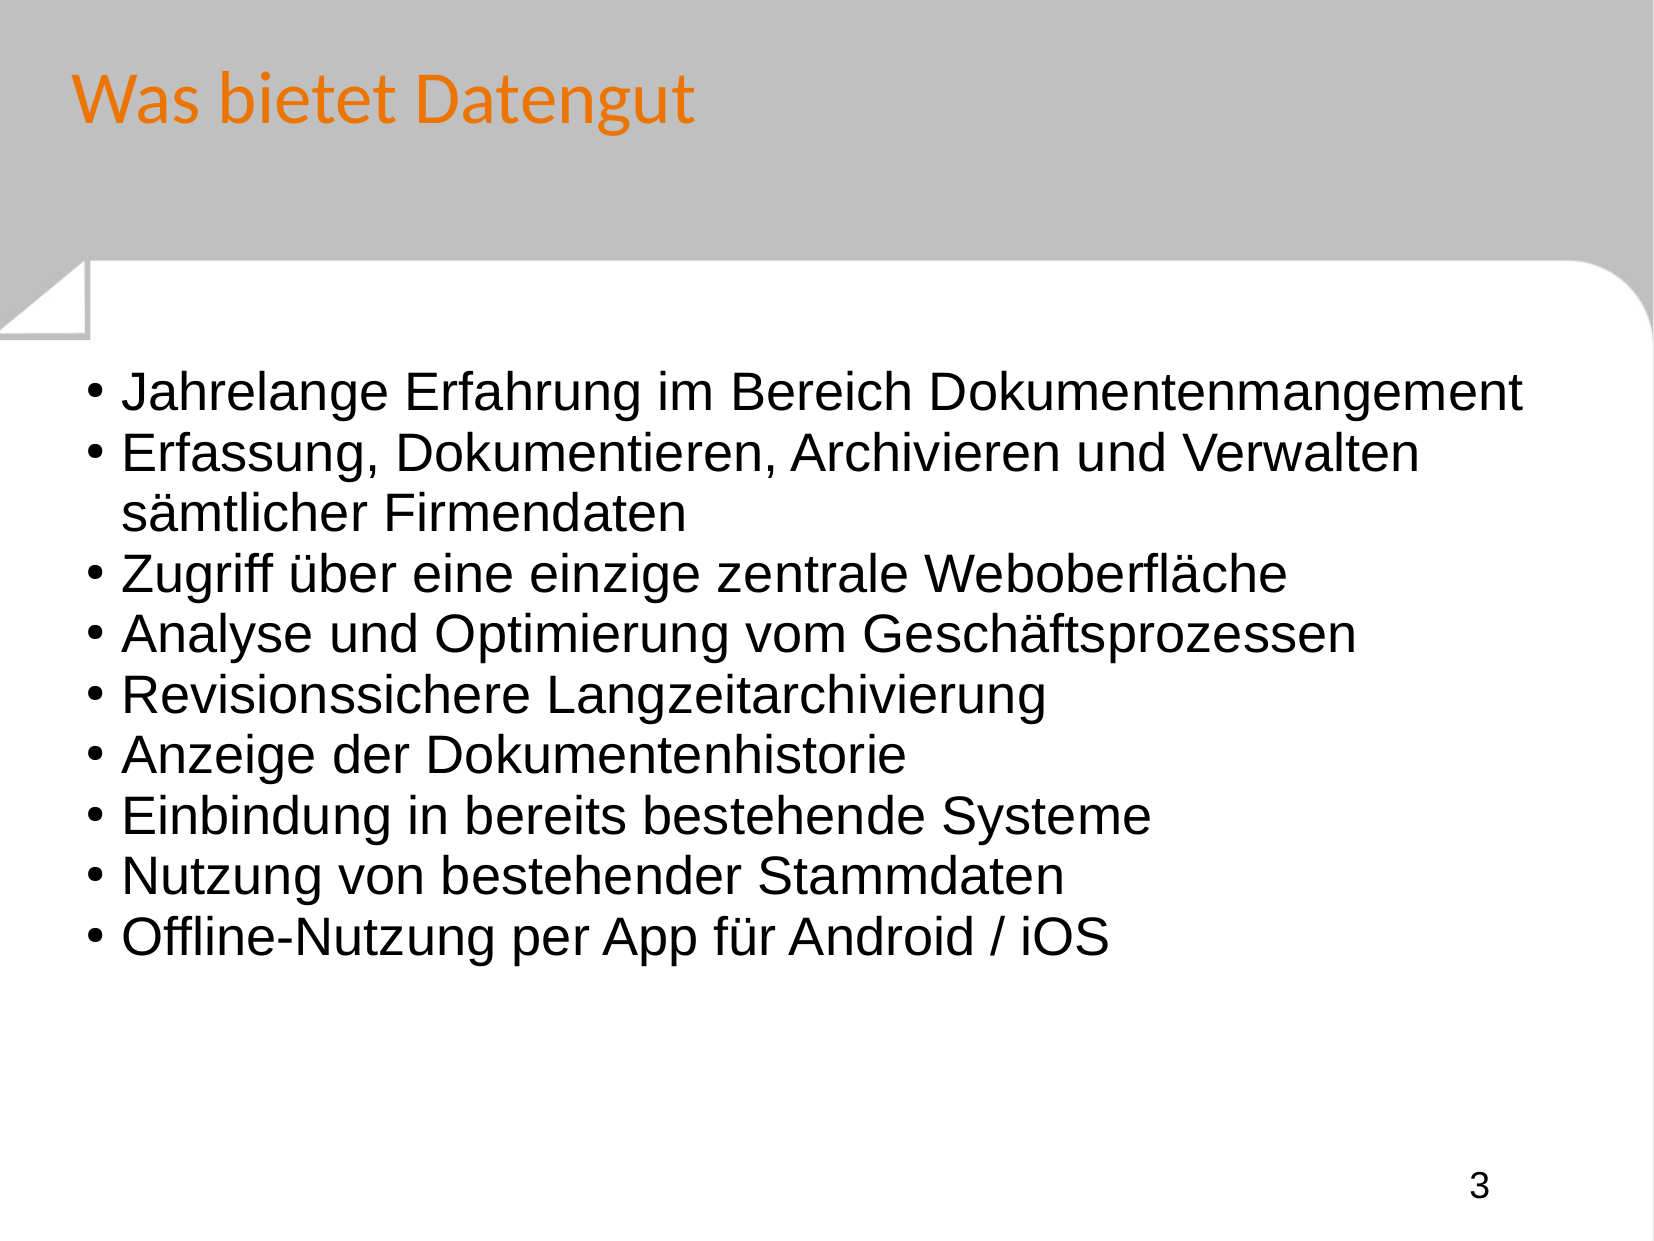

# Was bietet Datengut
Jahrelange Erfahrung im Bereich Dokumentenmangement
Erfassung, Dokumentieren, Archivieren und Verwalten sämtlicher Firmendaten
Zugriff über eine einzige zentrale Weboberfläche
Analyse und Optimierung vom Geschäftsprozessen
Revisionssichere Langzeitarchivierung
Anzeige der Dokumentenhistorie
Einbindung in bereits bestehende Systeme
Nutzung von bestehender Stammdaten
Offline-Nutzung per App für Android / iOS